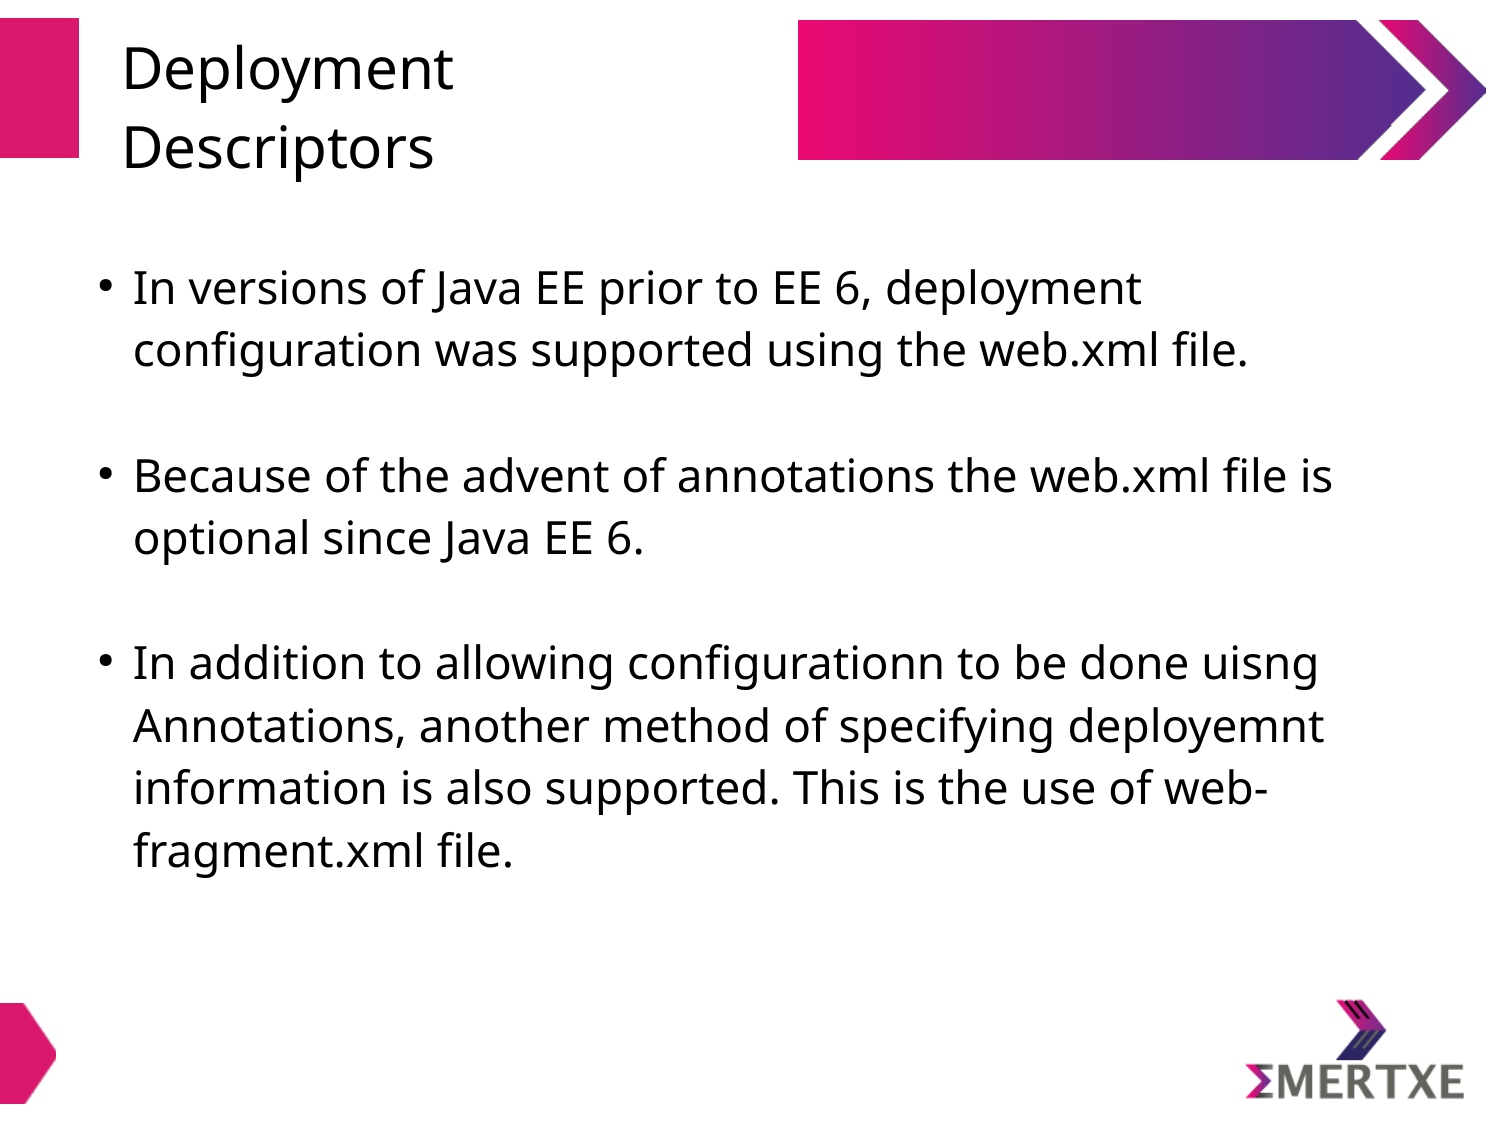

Deployment Descriptors
In versions of Java EE prior to EE 6, deployment configuration was supported using the web.xml file.
Because of the advent of annotations the web.xml file is optional since Java EE 6.
In addition to allowing configurationn to be done uisng Annotations, another method of specifying deployemnt information is also supported. This is the use of web-fragment.xml file.